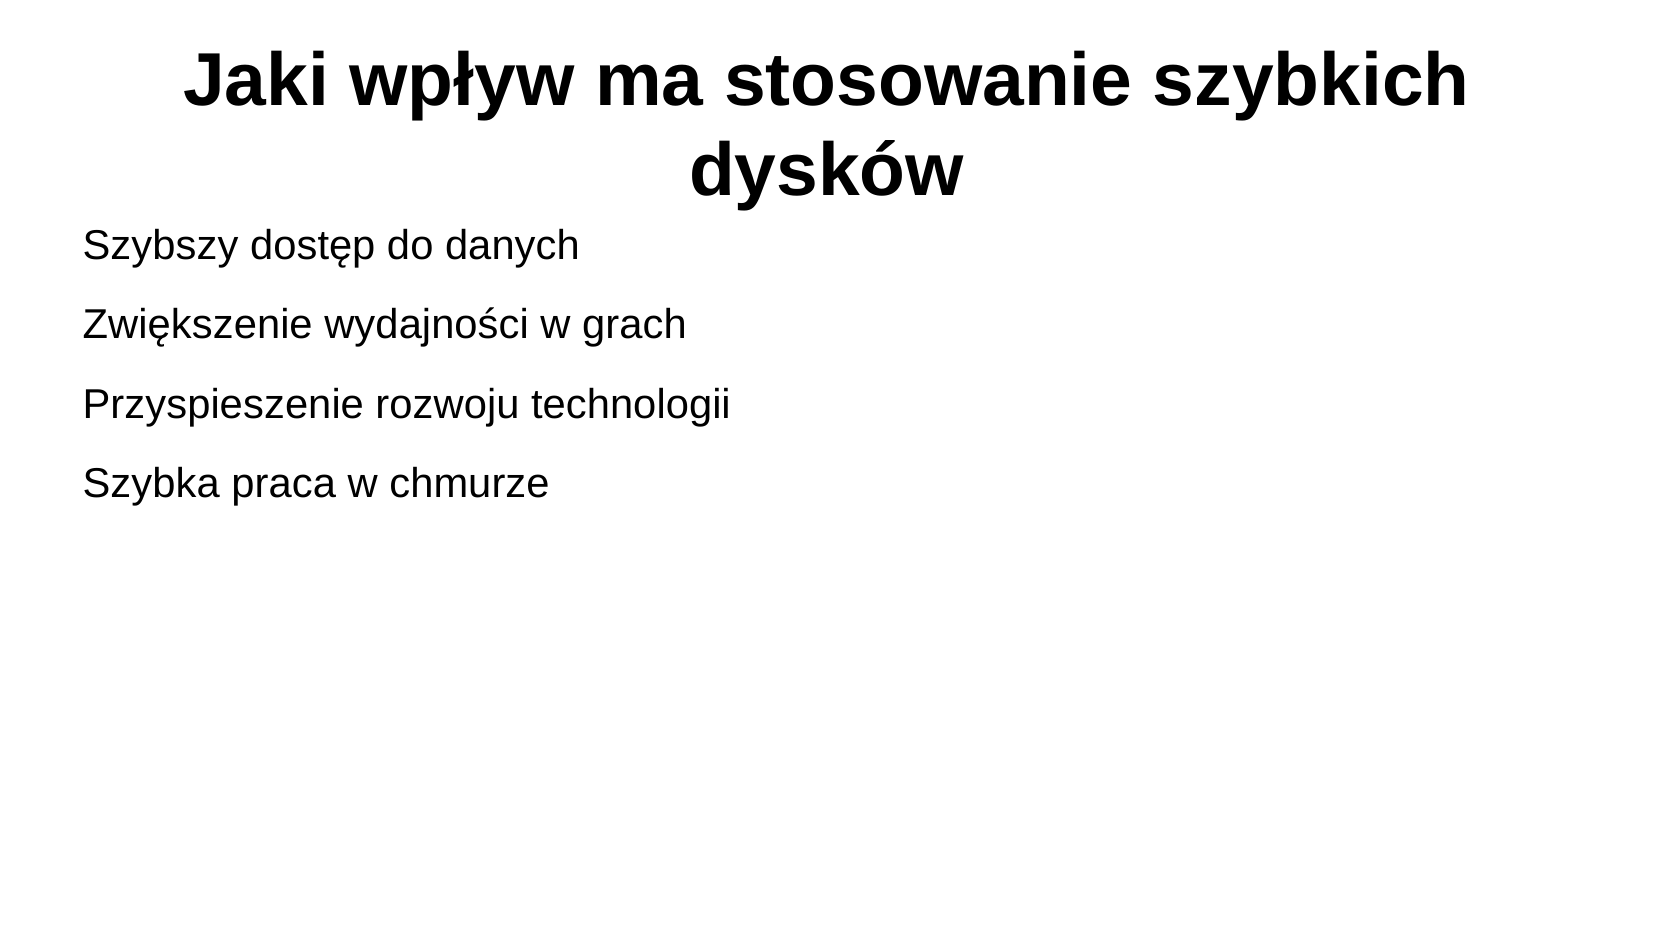

# Jaki wpływ ma stosowanie szybkich dysków
Szybszy dostęp do danych
Zwiększenie wydajności w grach
Przyspieszenie rozwoju technologii
Szybka praca w chmurze